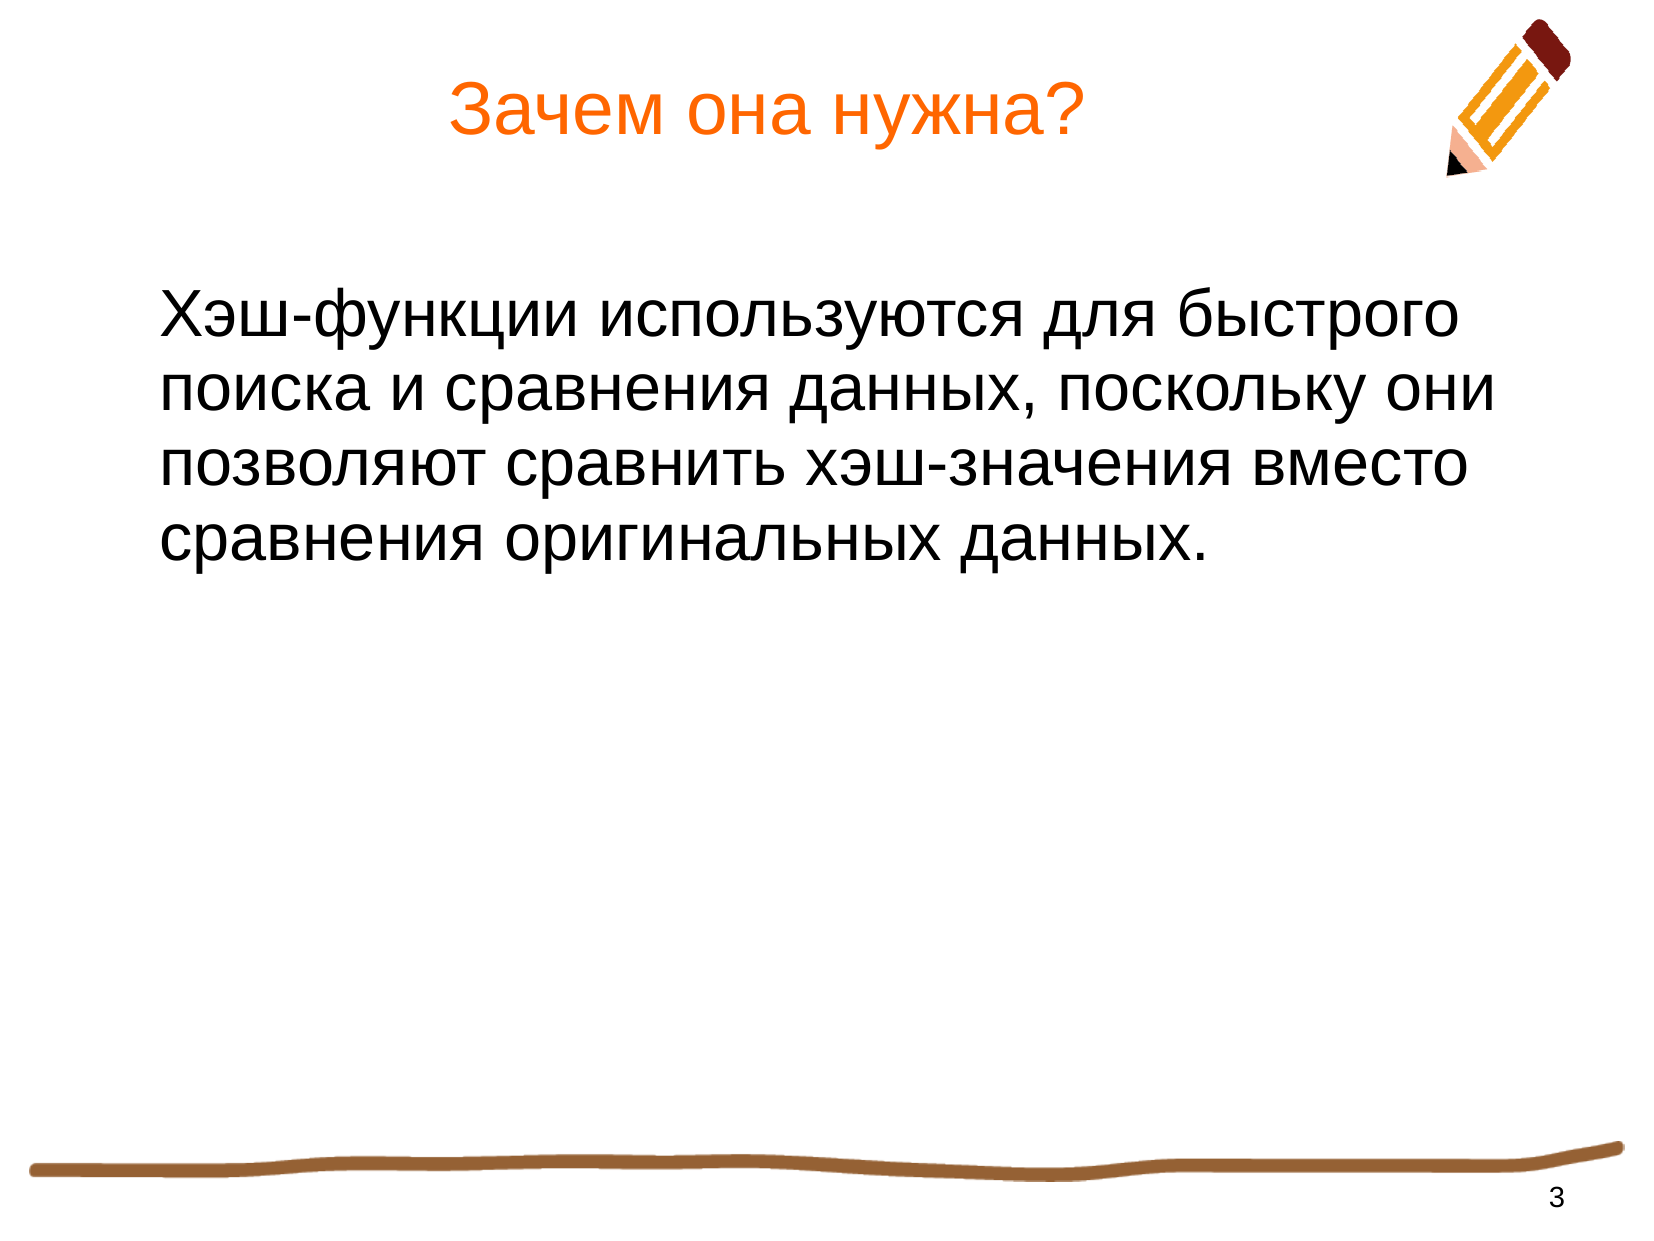

# Зачем она нужна?
Хэш-функции используются для быстрого поиска и сравнения данных, поскольку они позволяют сравнить хэш-значения вместо сравнения оригинальных данных.
3